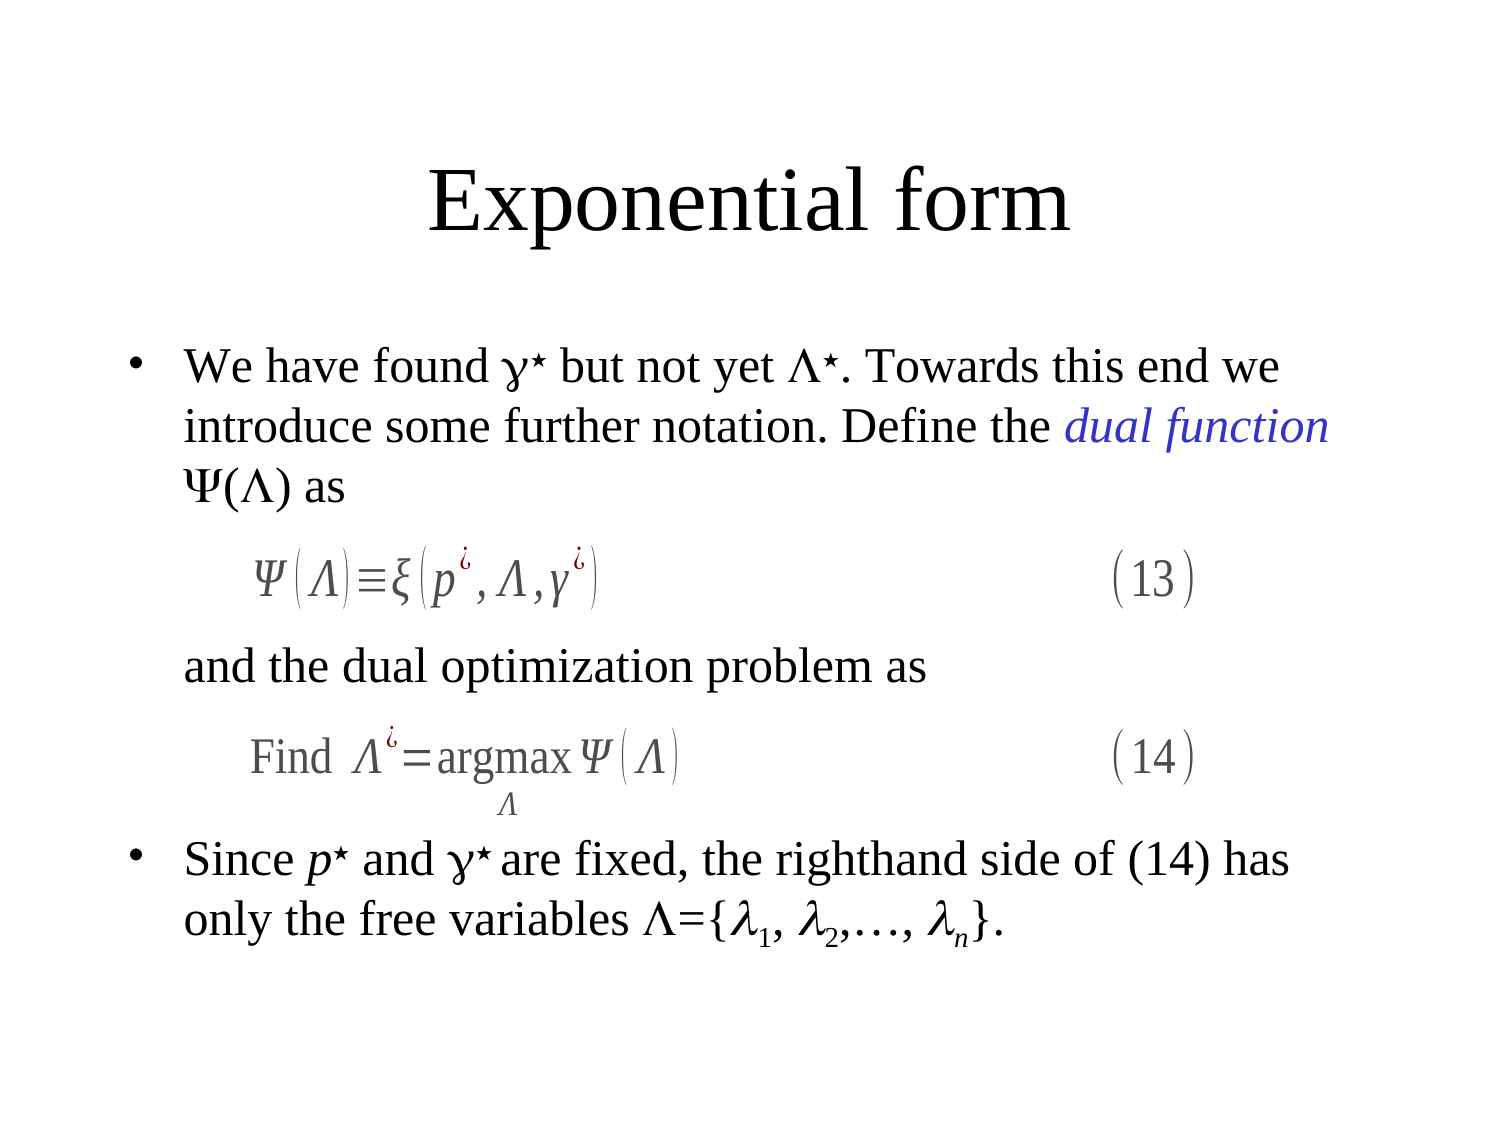

# Exponential form
We have found ★ but not yet ★. Towards this end we introduce some further notation. Define the dual function () as
and the dual optimization problem as
Since p★ and ★ are fixed, the righthand side of (14) has only the free variables ={1, 2,…, n}.